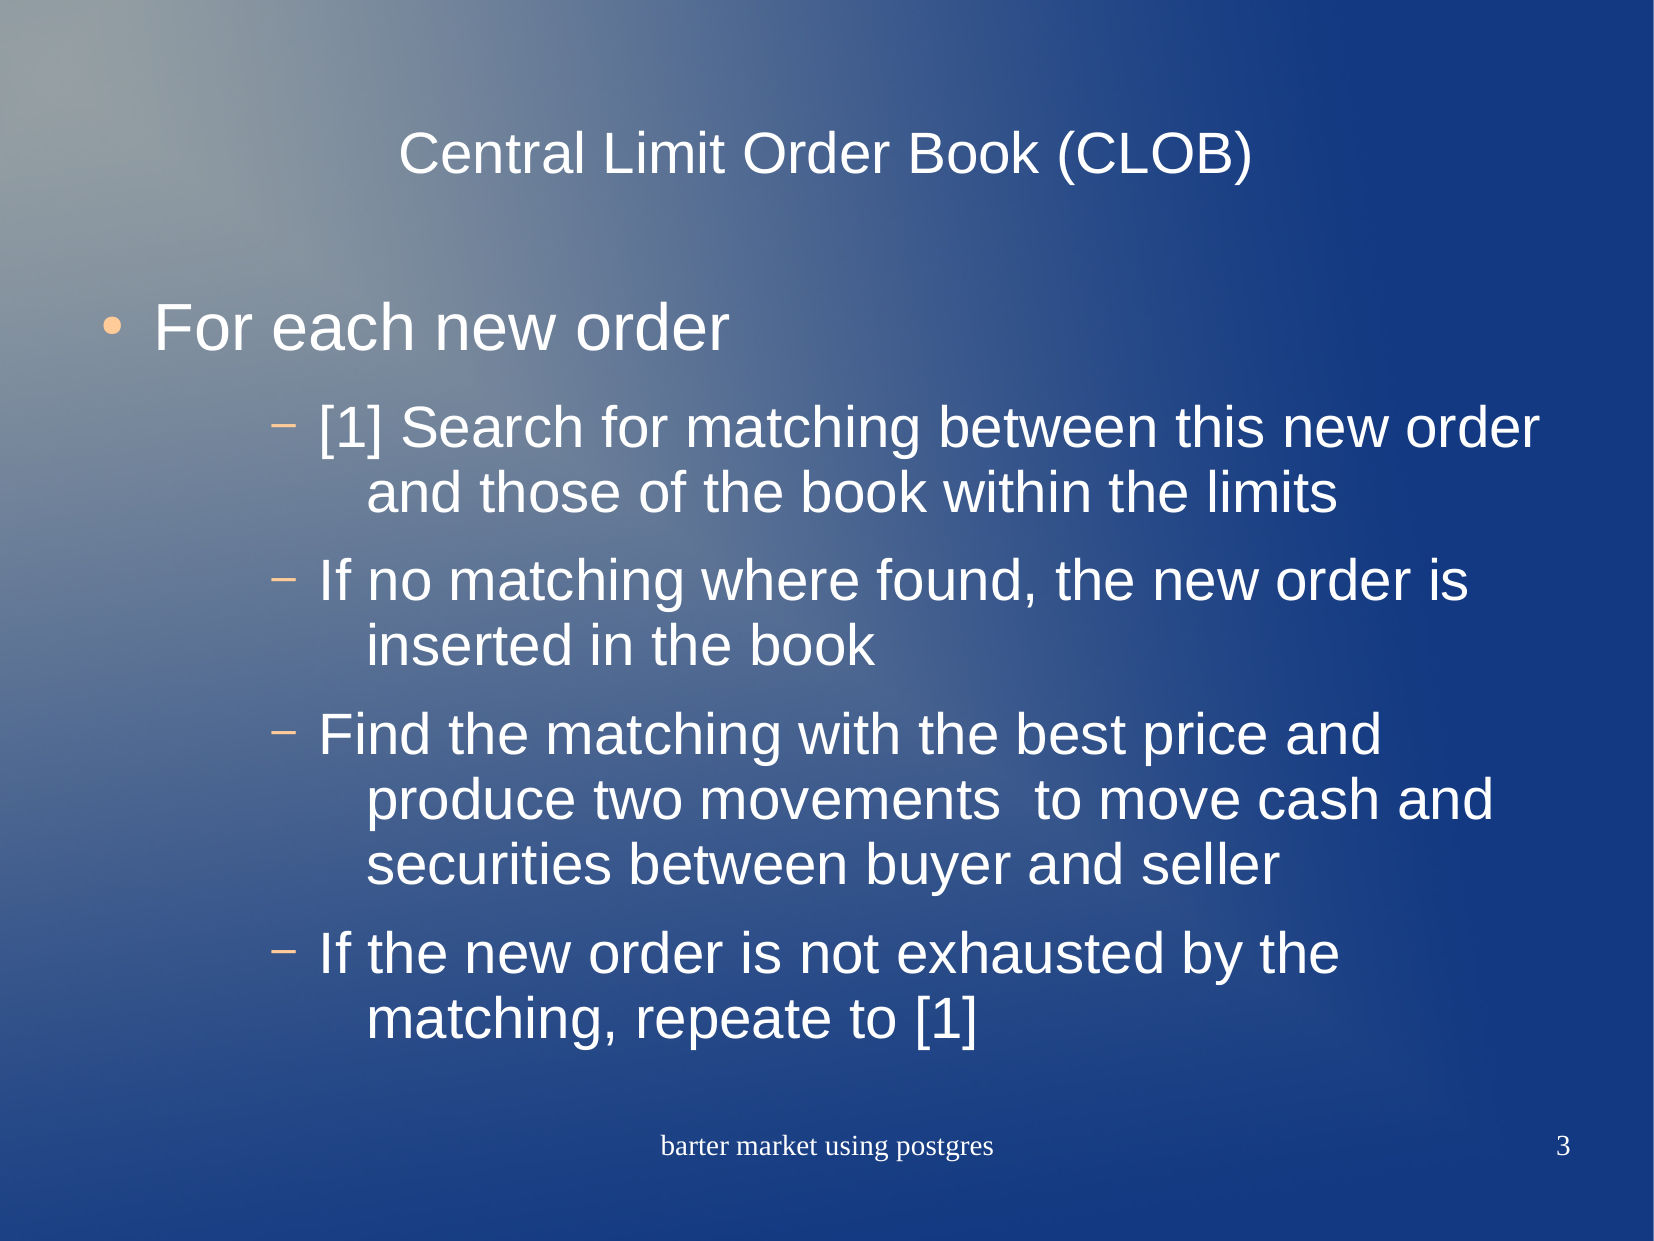

# Central Limit Order Book (CLOB)
For each new order
[1] Search for matching between this new order and those of the book within the limits
If no matching where found, the new order is inserted in the book
Find the matching with the best price and produce two movements to move cash and securities between buyer and seller
If the new order is not exhausted by the matching, repeate to [1]
barter market using postgres
3